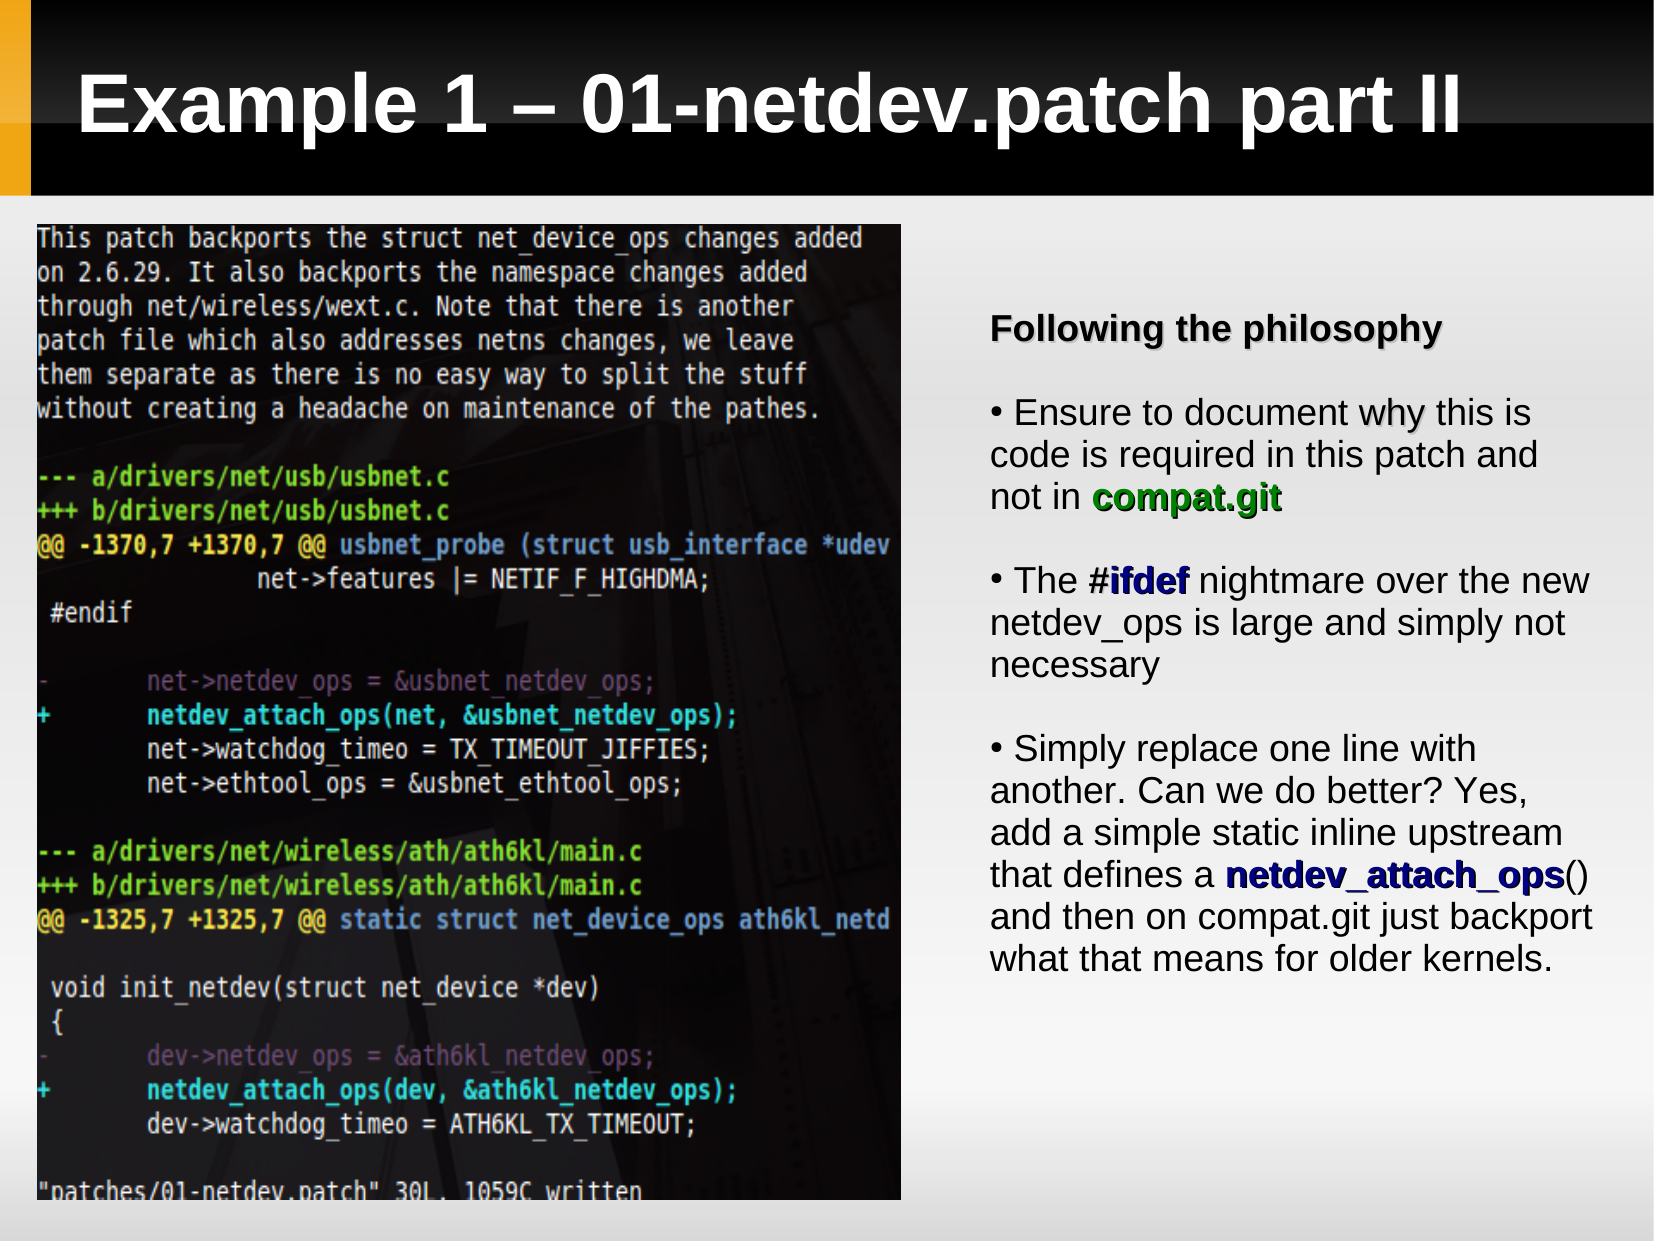

# Example 1 – 01-netdev.patch part II
Following the philosophy
 Ensure to document why this is code is required in this patch and not in compat.git
 The #ifdef nightmare over the new netdev_ops is large and simply not necessary
 Simply replace one line with another. Can we do better? Yes, add a simple static inline upstream that defines a netdev_attach_ops() and then on compat.git just backport what that means for older kernels.